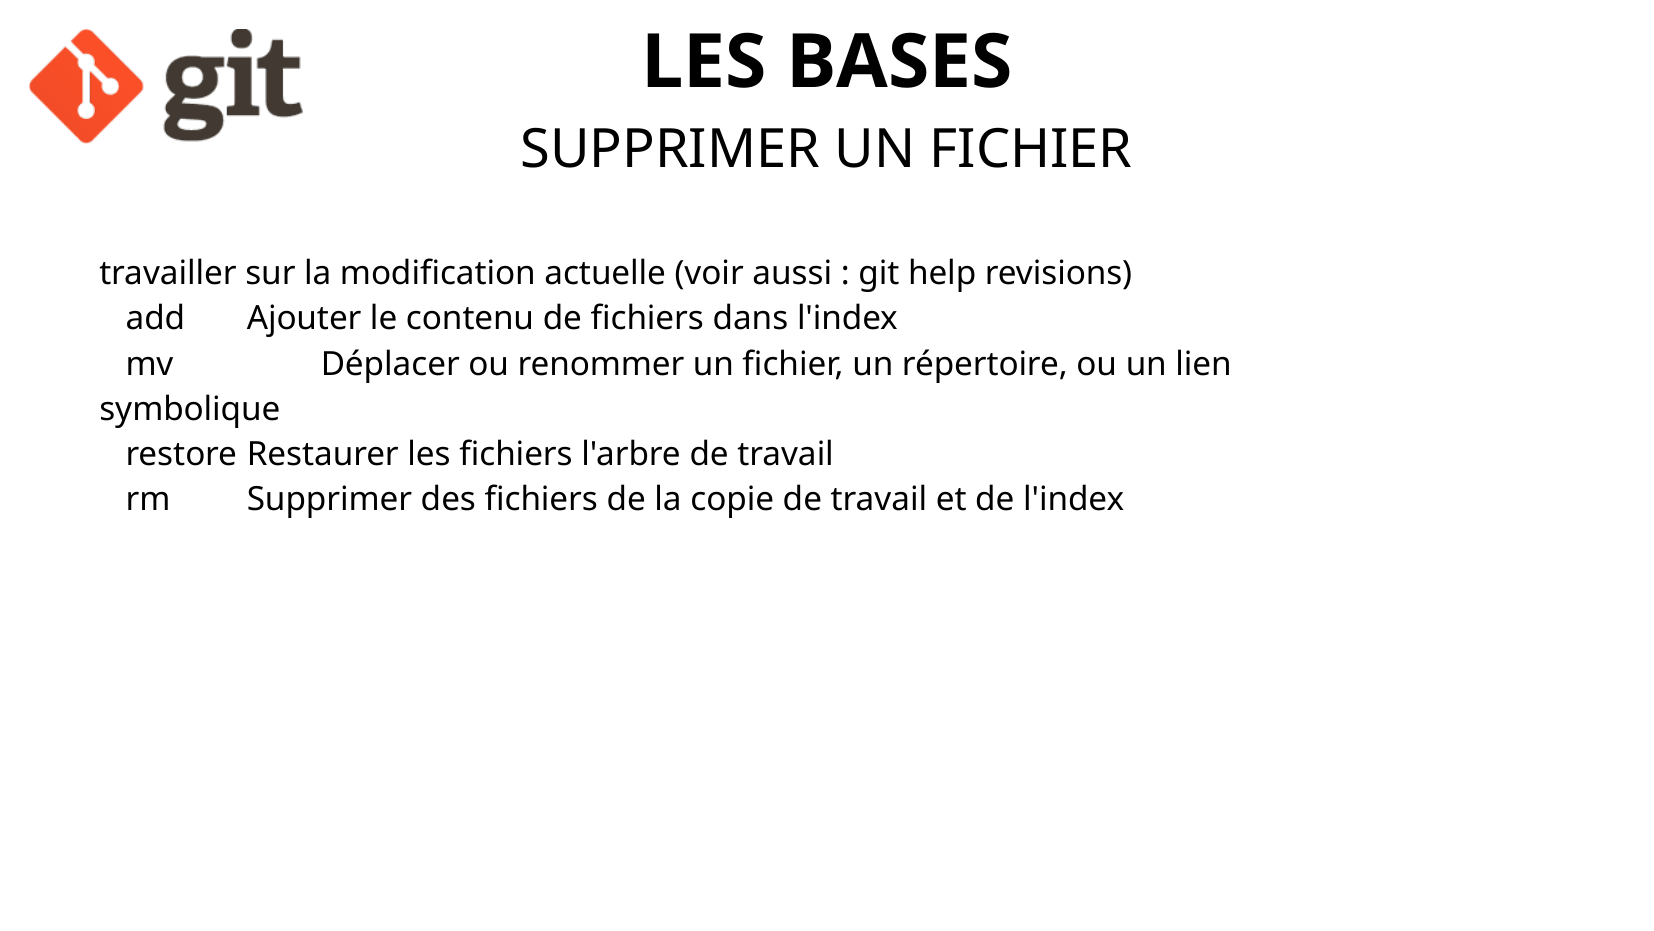

Les bases
Supprimer un fichier
travailler sur la modification actuelle (voir aussi : git help revisions)
 add	Ajouter le contenu de fichiers dans l'index
 mv		Déplacer ou renommer un fichier, un répertoire, ou un lien symbolique
 restore	Restaurer les fichiers l'arbre de travail
 rm		Supprimer des fichiers de la copie de travail et de l'index